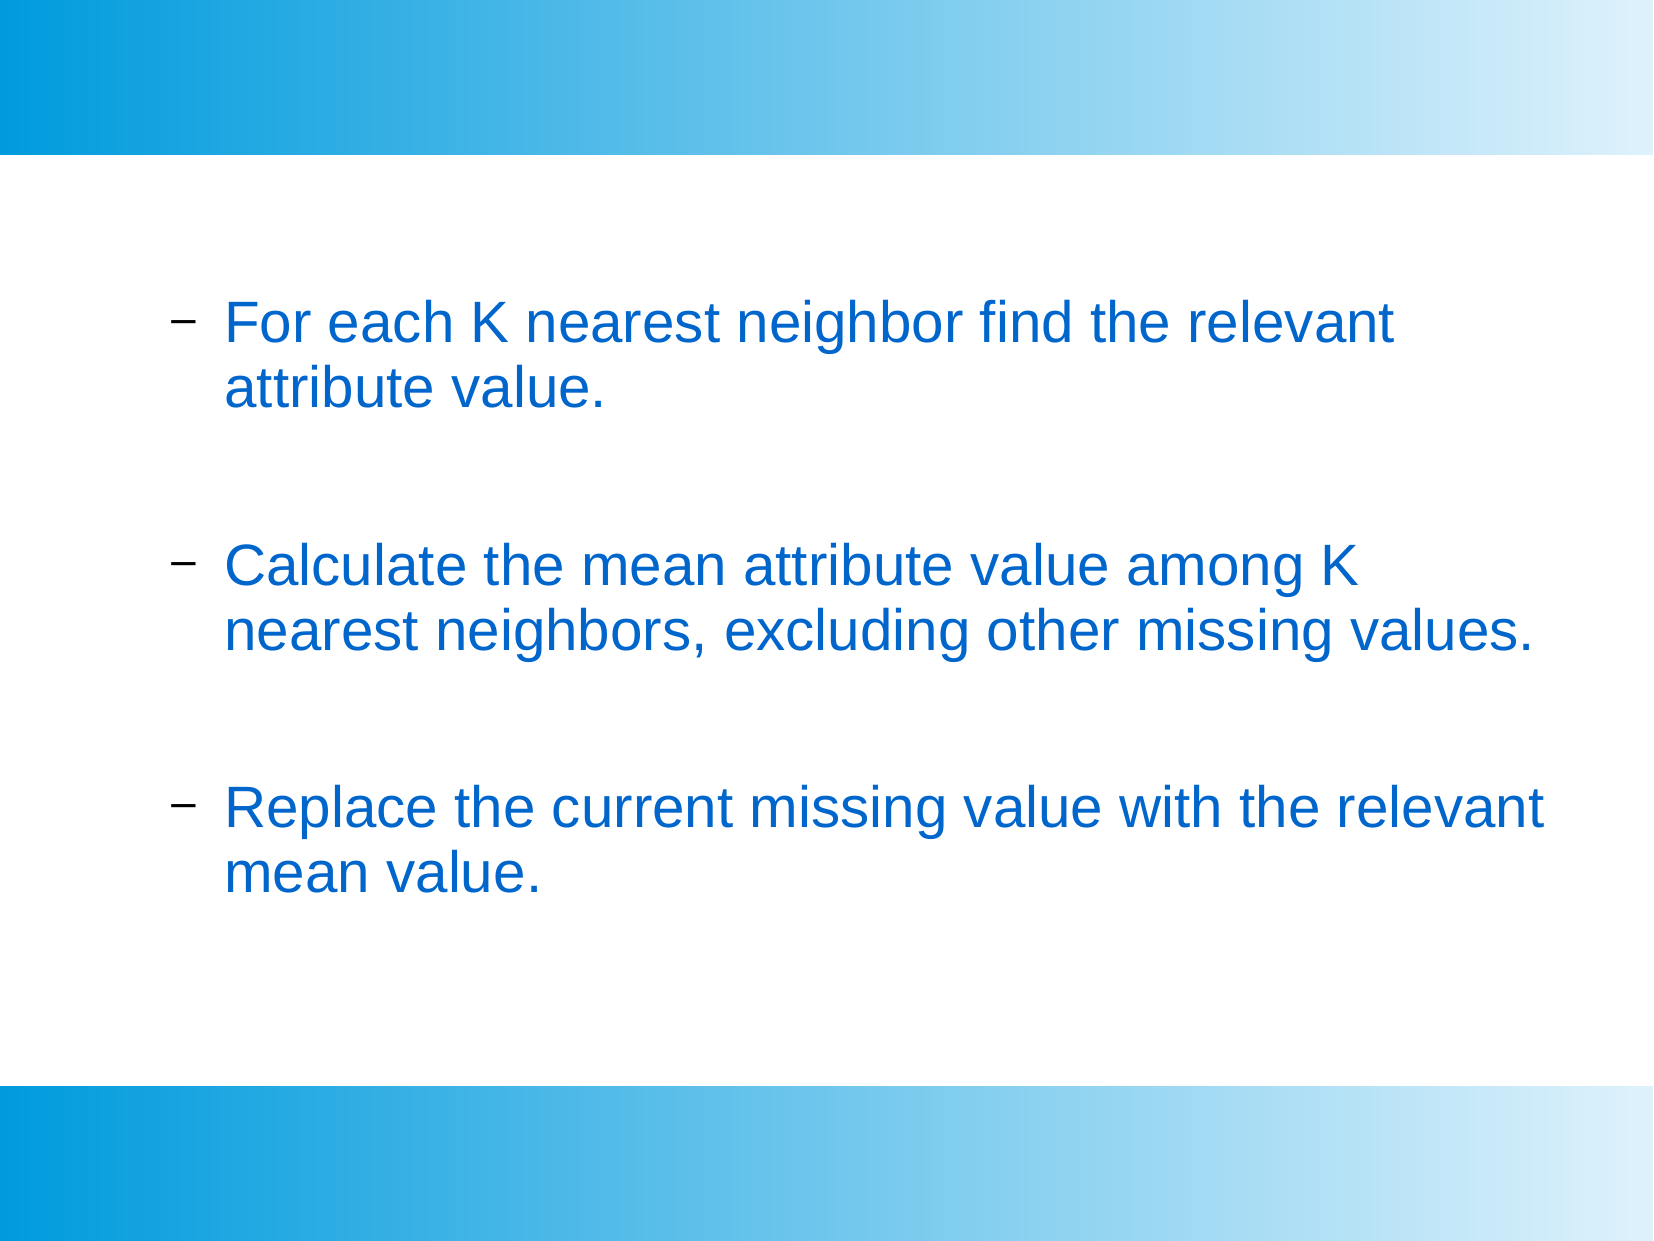

# For each K nearest neighbor find the relevant attribute value.
Calculate the mean attribute value among K nearest neighbors, excluding other missing values.
Replace the current missing value with the relevant mean value.